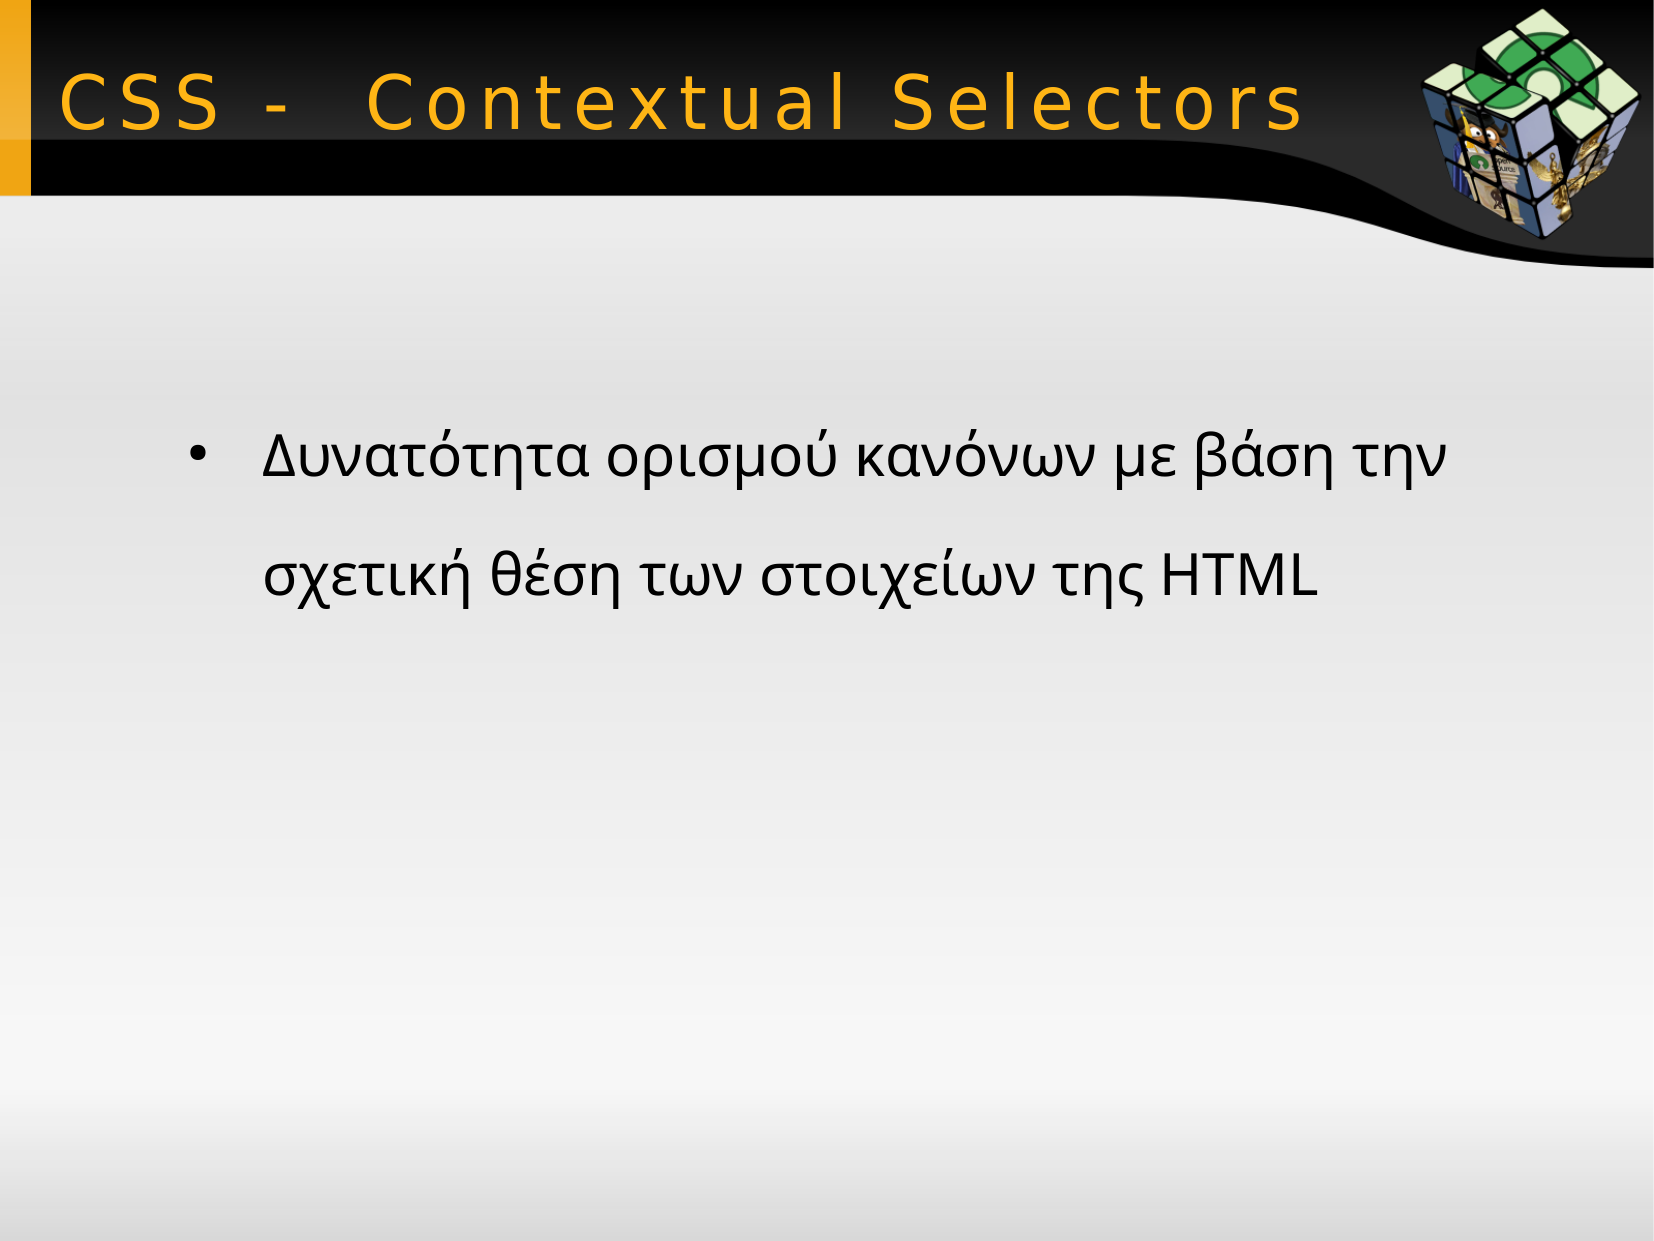

# CSS - Contextual Selectors
Δυνατότητα ορισμού κανόνων με βάση την σχετική θέση των στοιχείων της HTML